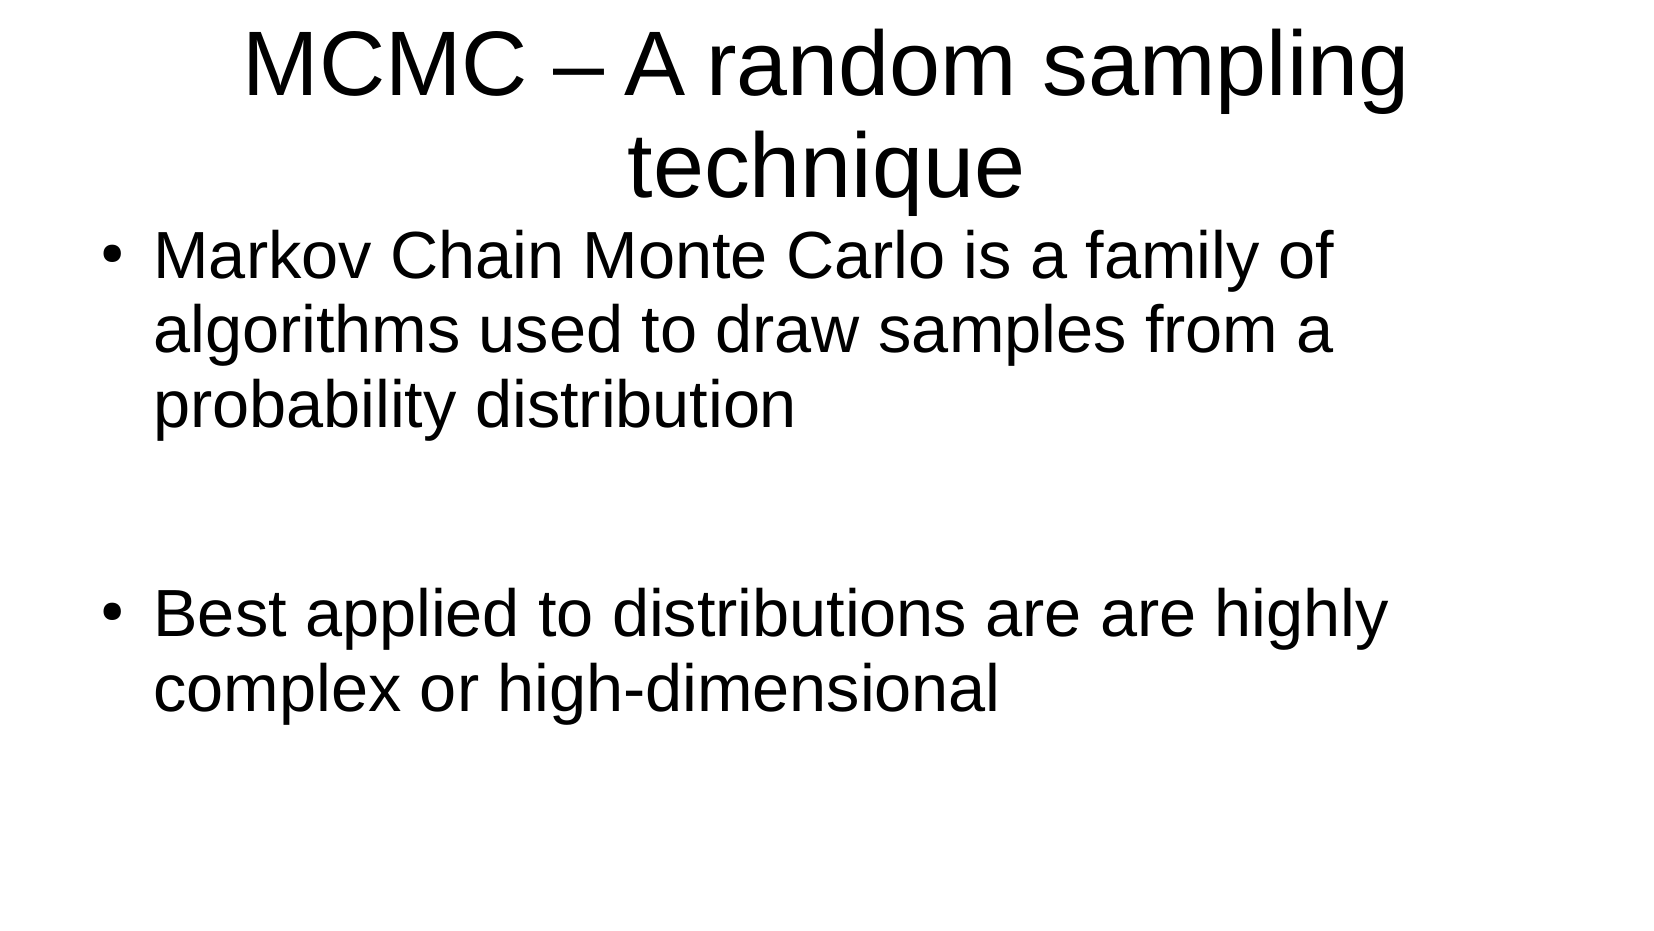

# MCMC – A random sampling technique
Markov Chain Monte Carlo is a family of algorithms used to draw samples from a probability distribution
Best applied to distributions are are highly complex or high-dimensional